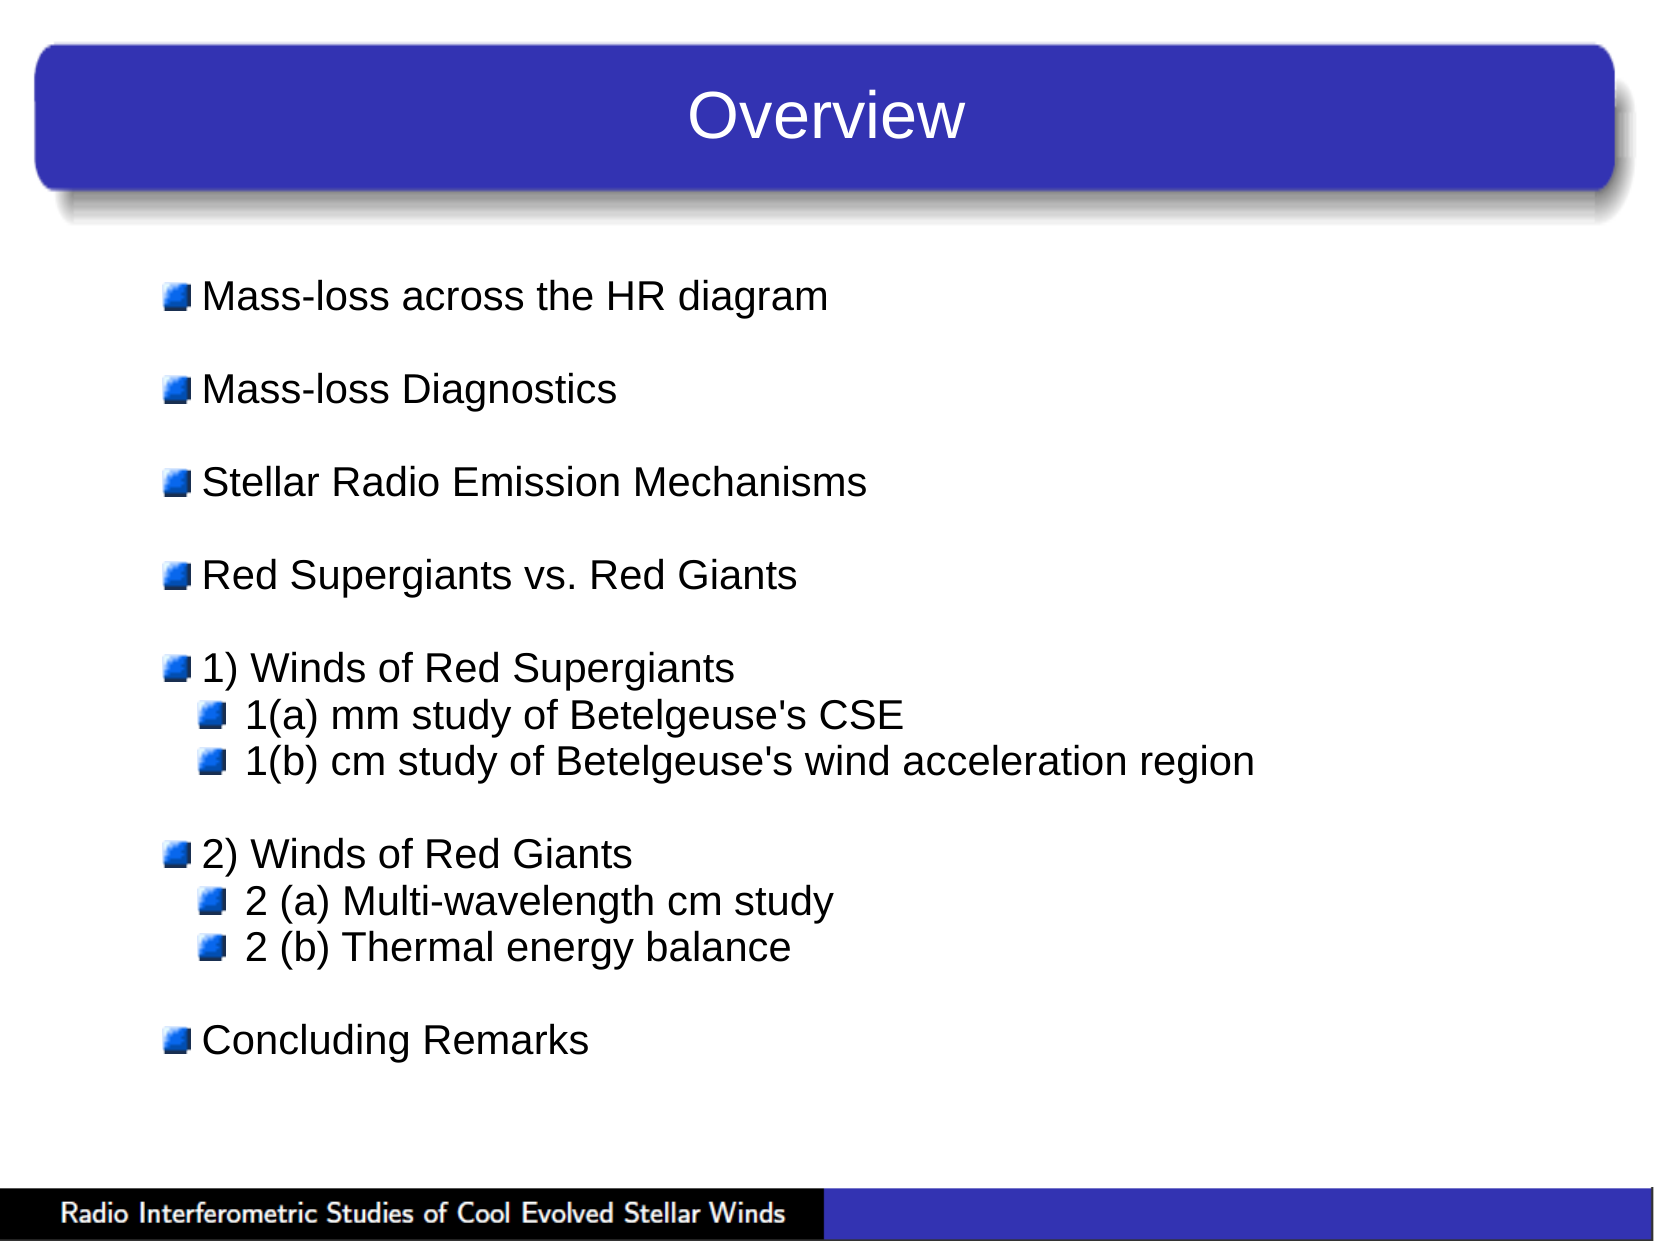

Overview
 Mass-loss across the HR diagram
 Mass-loss Diagnostics
 Stellar Radio Emission Mechanisms
 Red Supergiants vs. Red Giants
 1) Winds of Red Supergiants
 1(a) mm study of Betelgeuse's CSE
 1(b) cm study of Betelgeuse's wind acceleration region
 2) Winds of Red Giants
 2 (a) Multi-wavelength cm study
 2 (b) Thermal energy balance
 Concluding Remarks